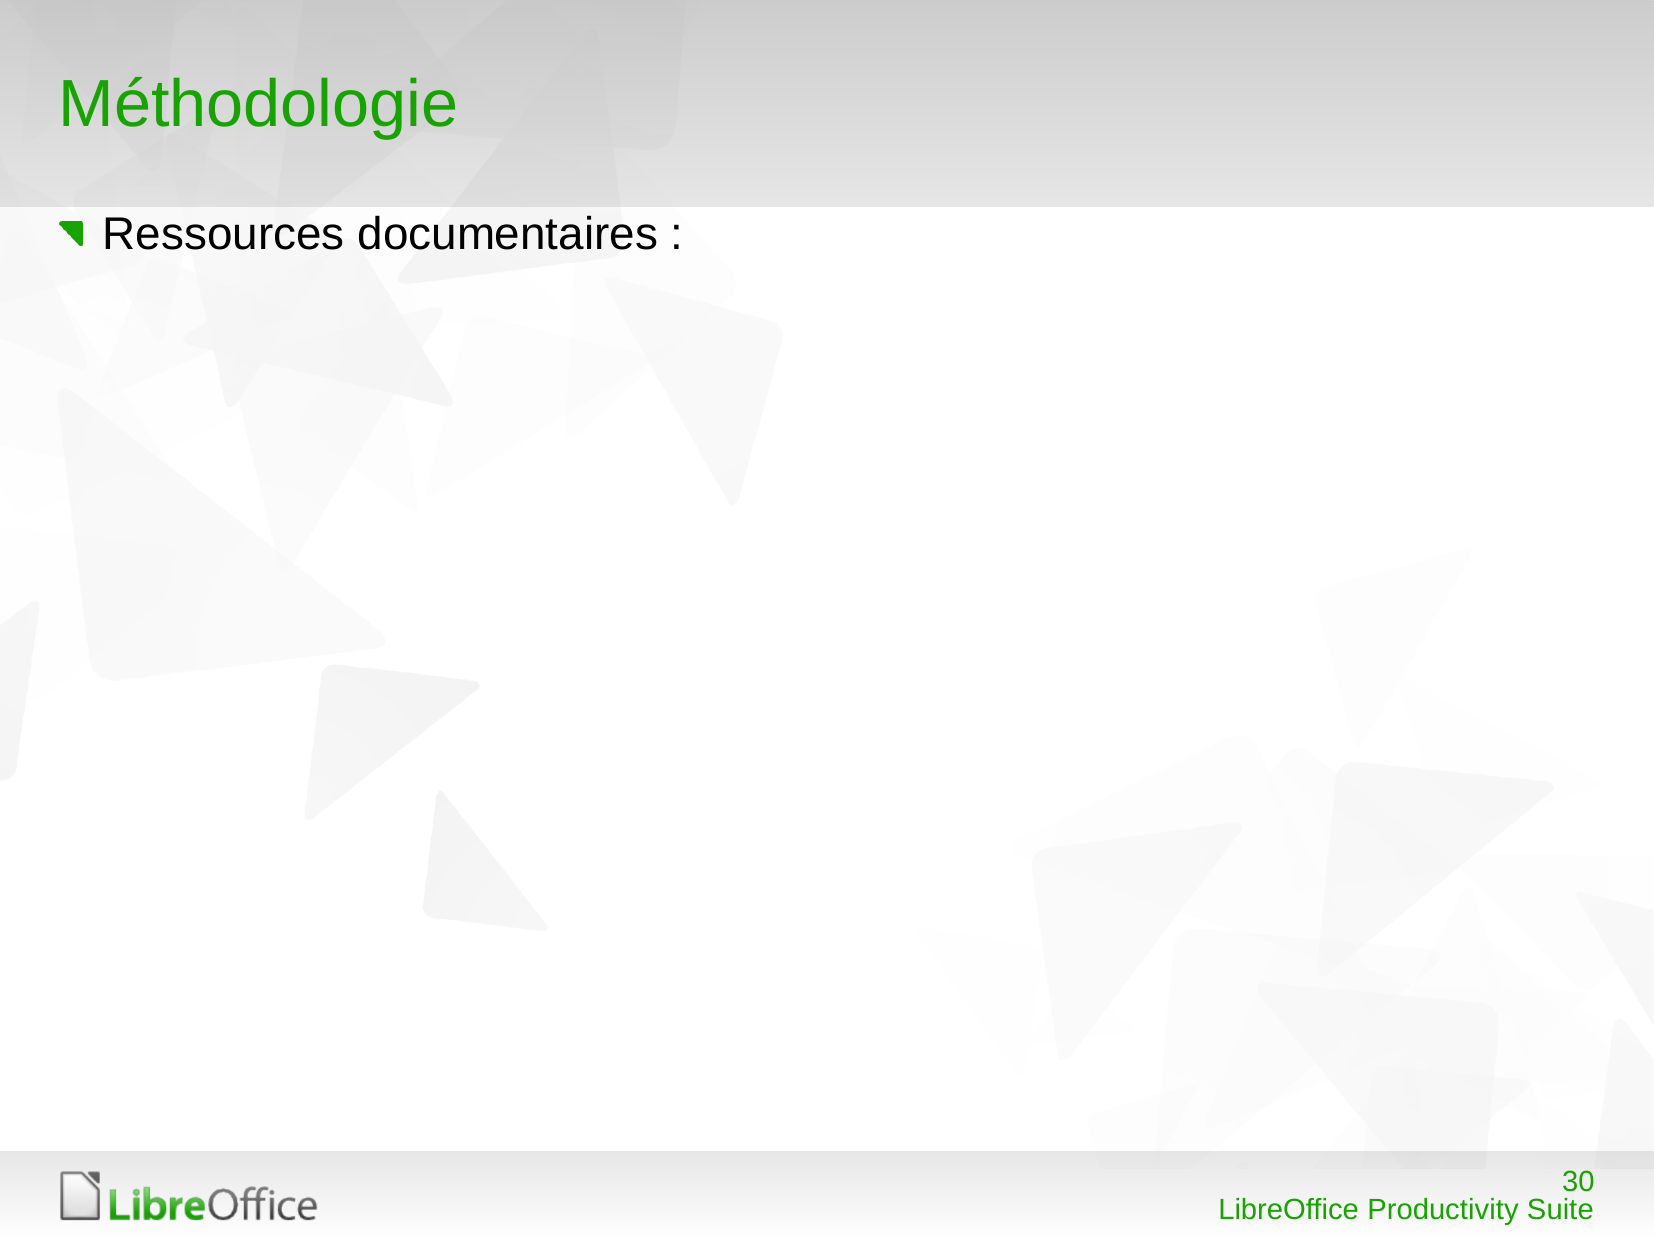

# Méthodologie
Ressources documentaires :
30
LibreOffice Productivity Suite